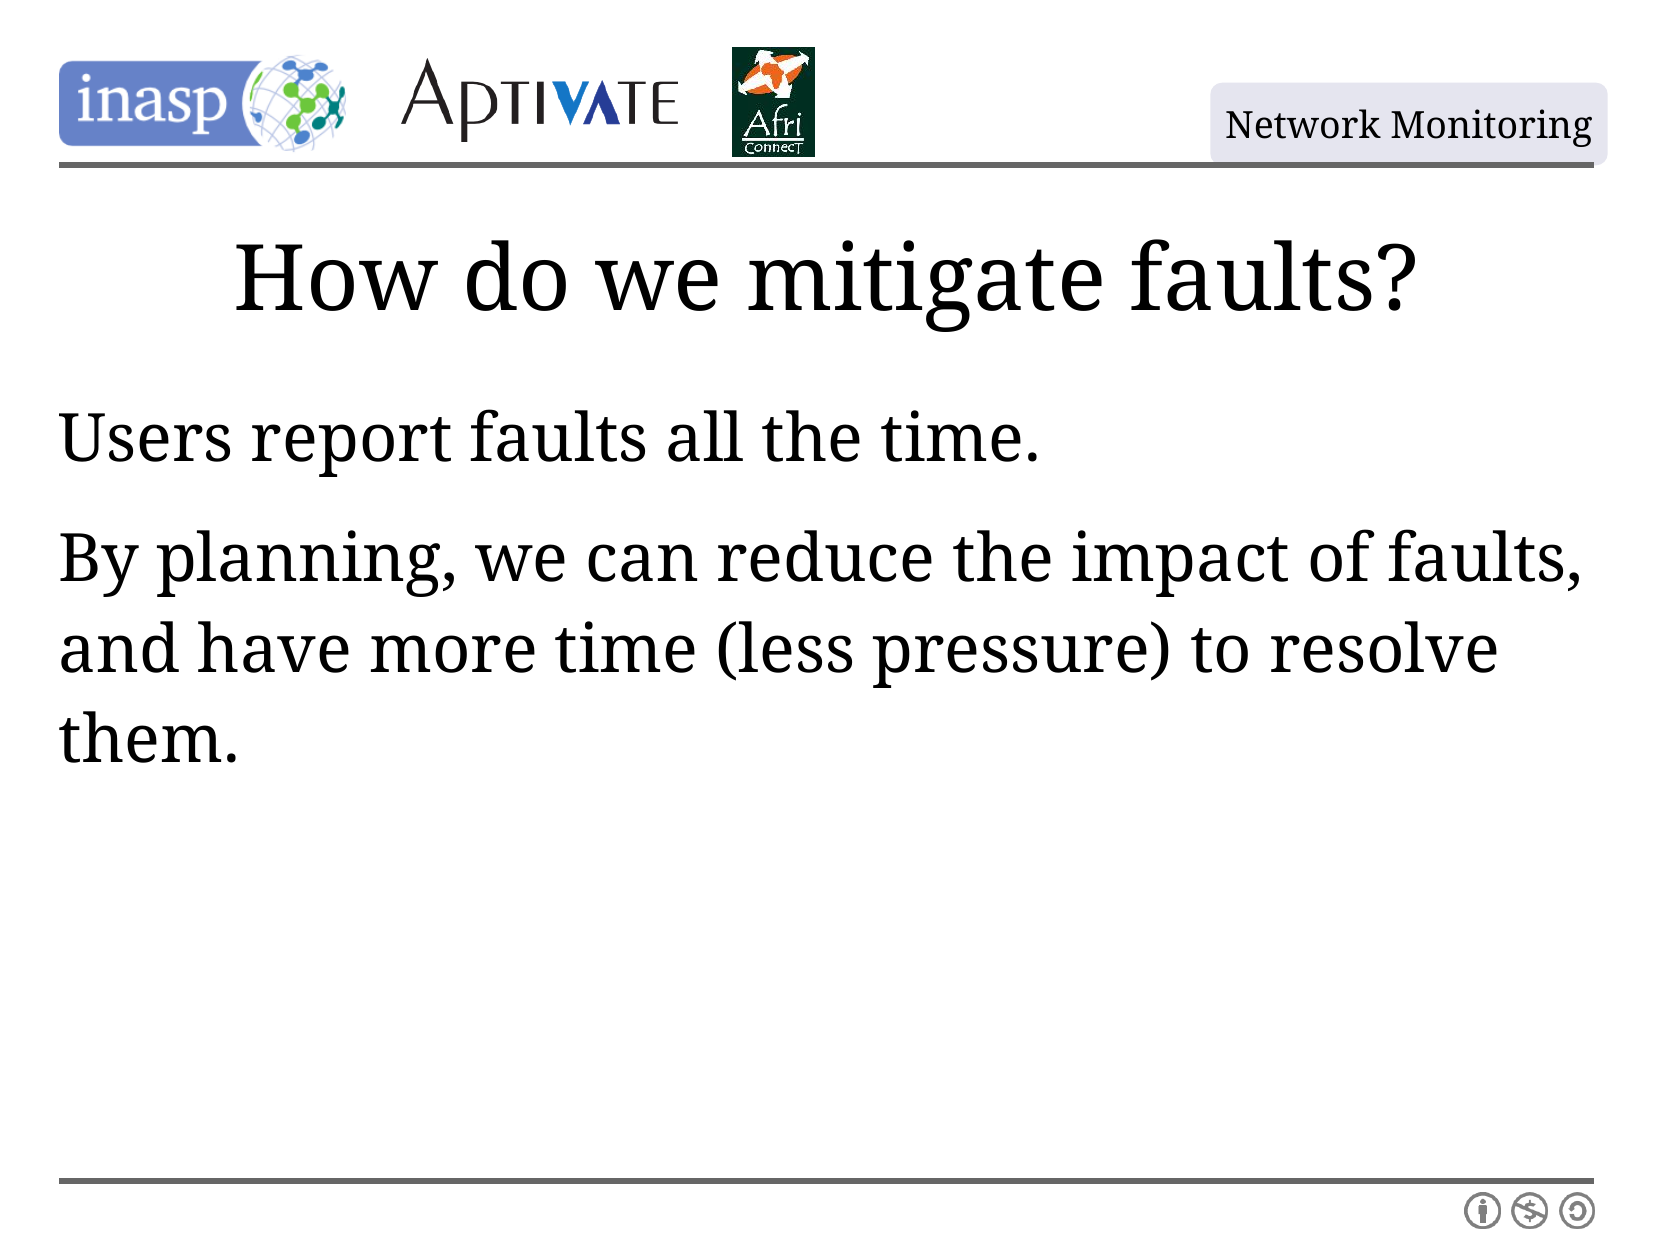

# How do we mitigate faults?
Users report faults all the time.
By planning, we can reduce the impact of faults, and have more time (less pressure) to resolve them.